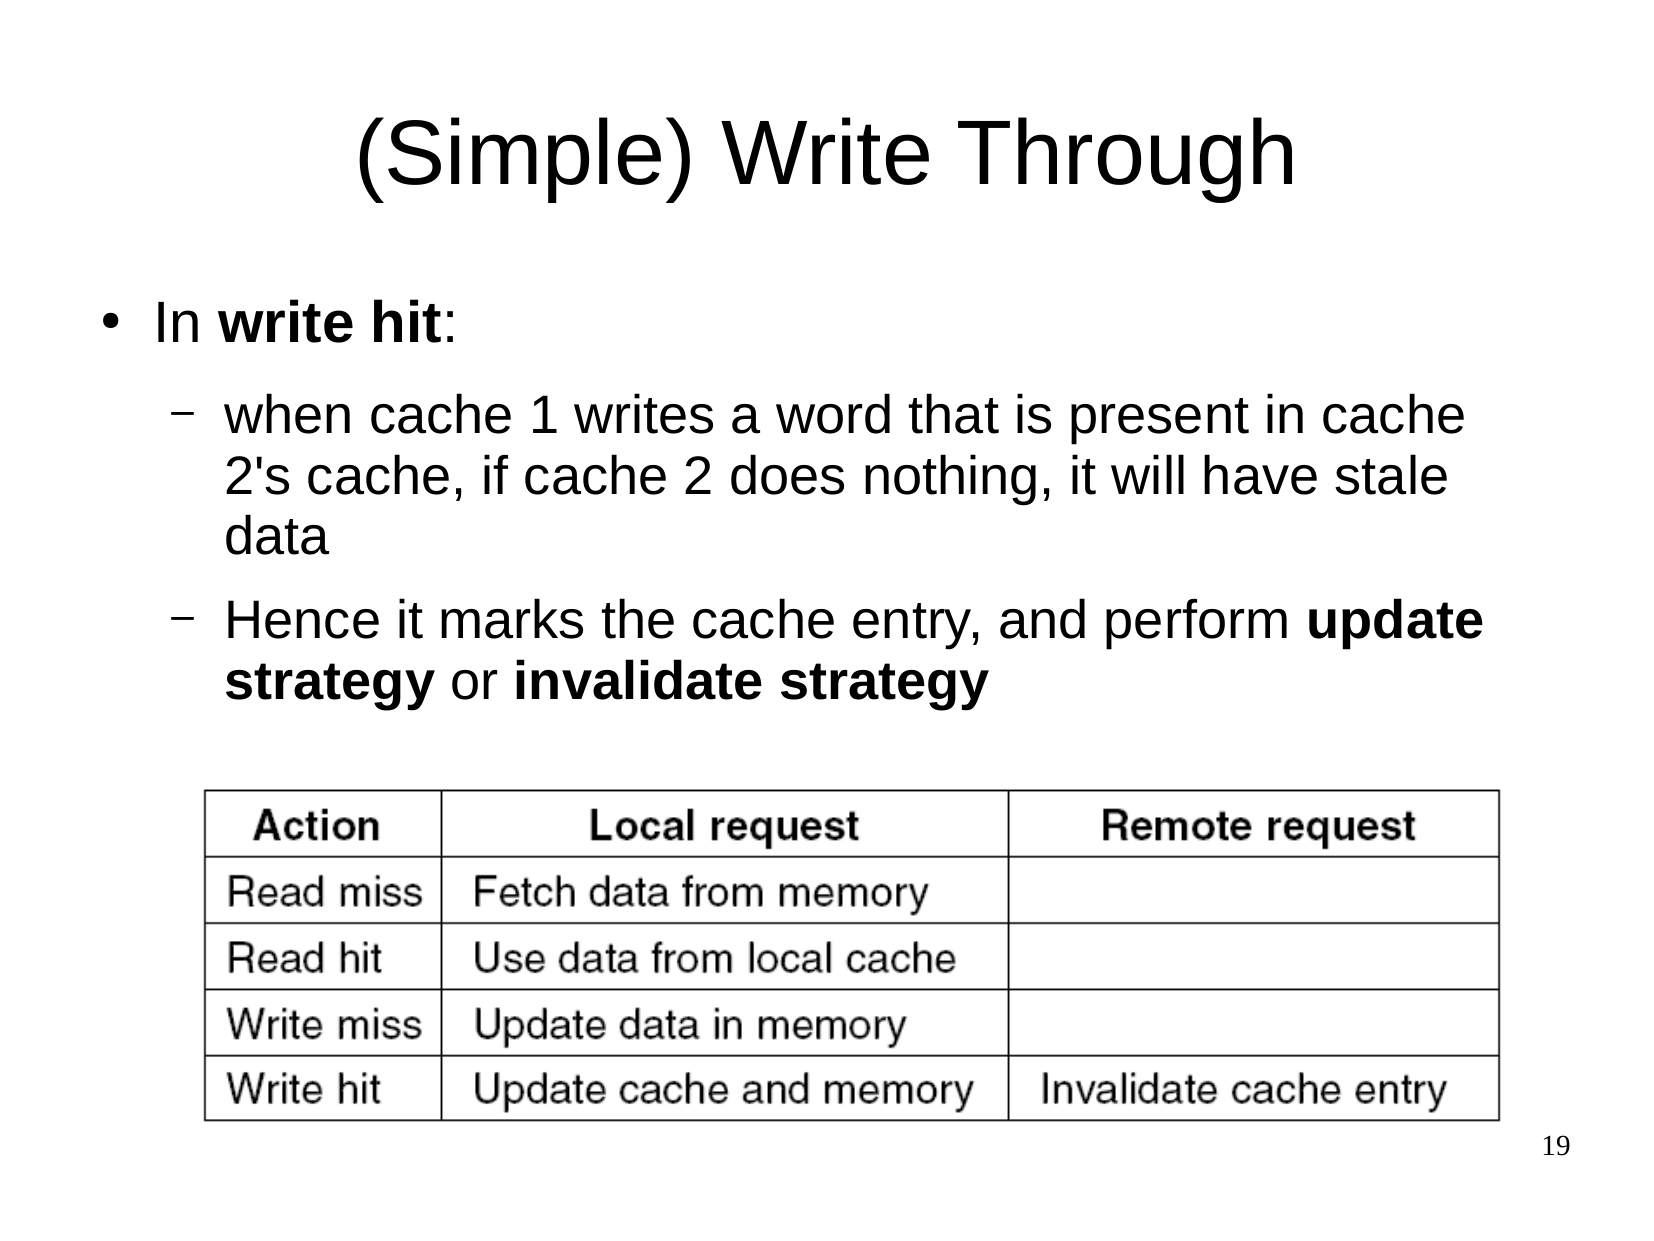

# (Simple) Write Through
In write hit:
when cache 1 writes a word that is present in cache 2's cache, if cache 2 does nothing, it will have stale data
Hence it marks the cache entry, and perform update strategy or invalidate strategy
19